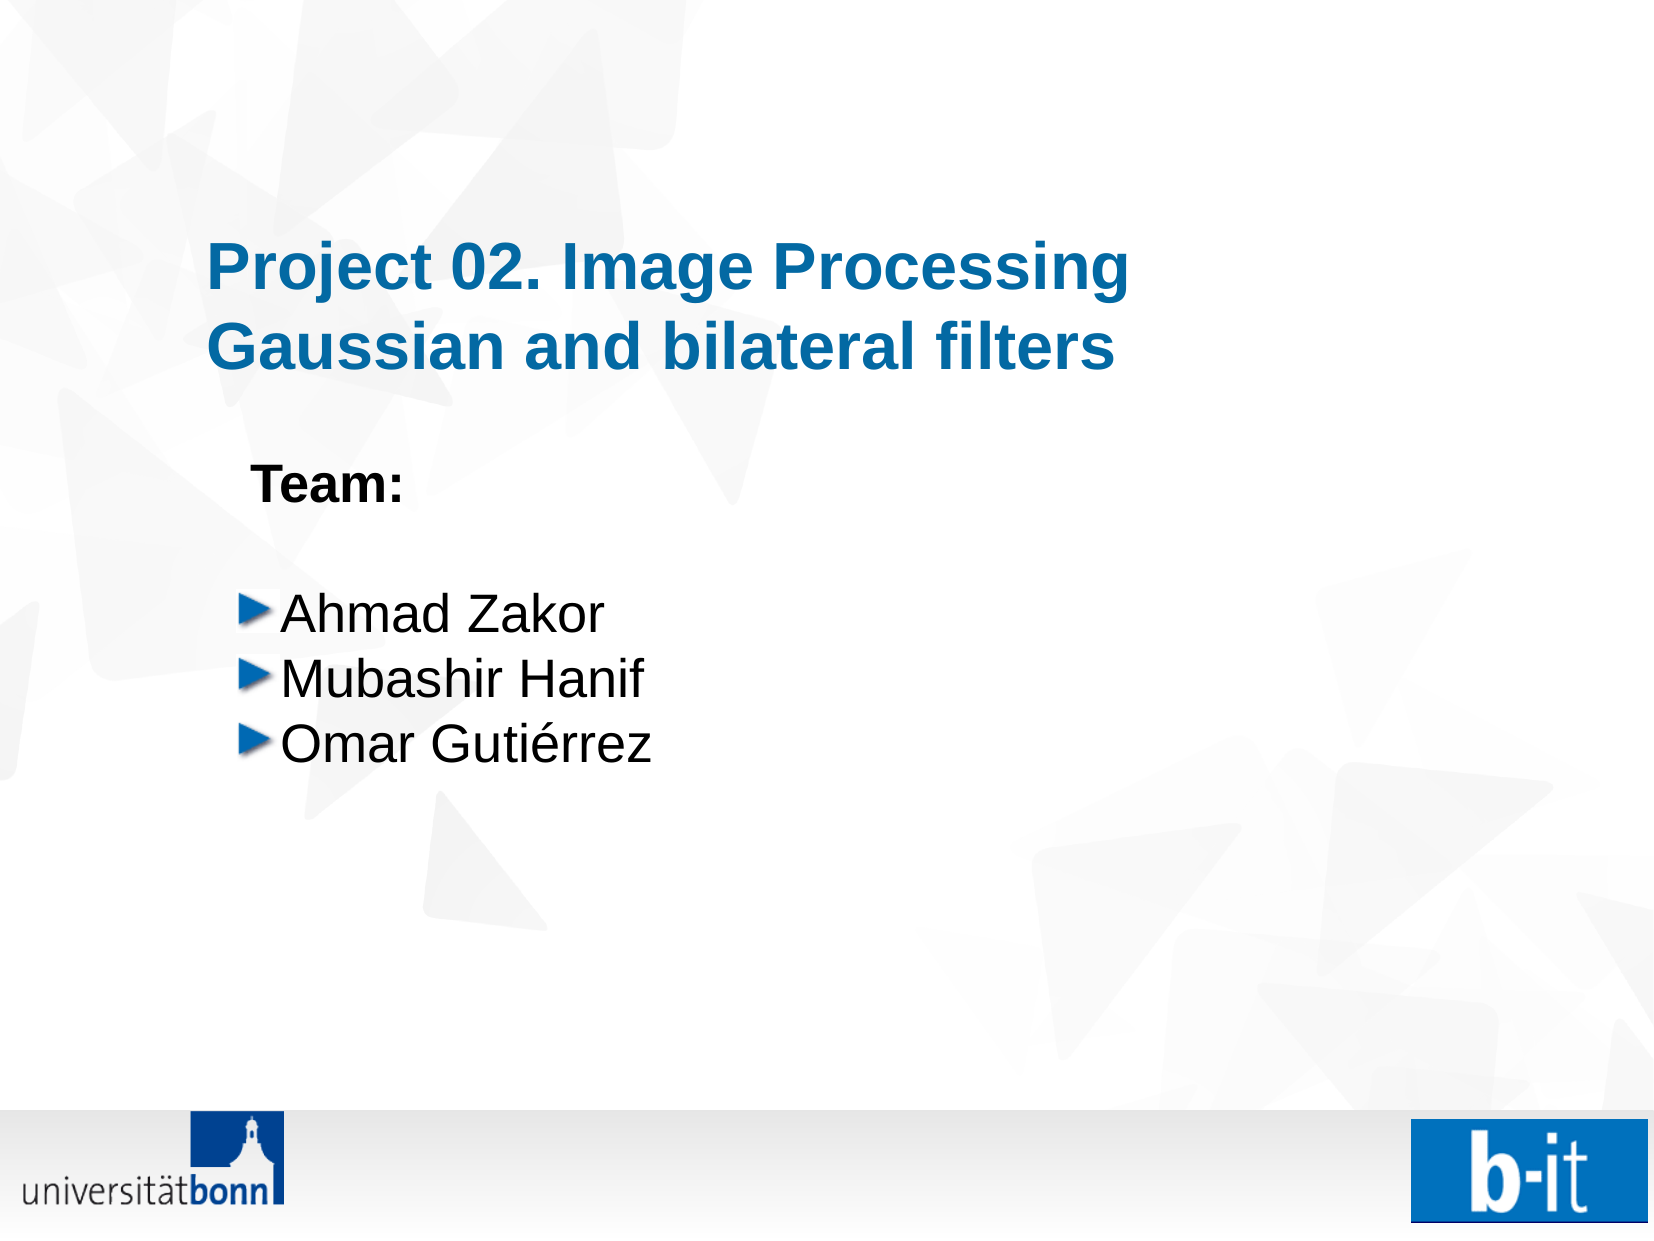

Project 02. Image Processing
Gaussian and bilateral filters
Team:
Ahmad Zakor
Mubashir Hanif
Omar Gutiérrez